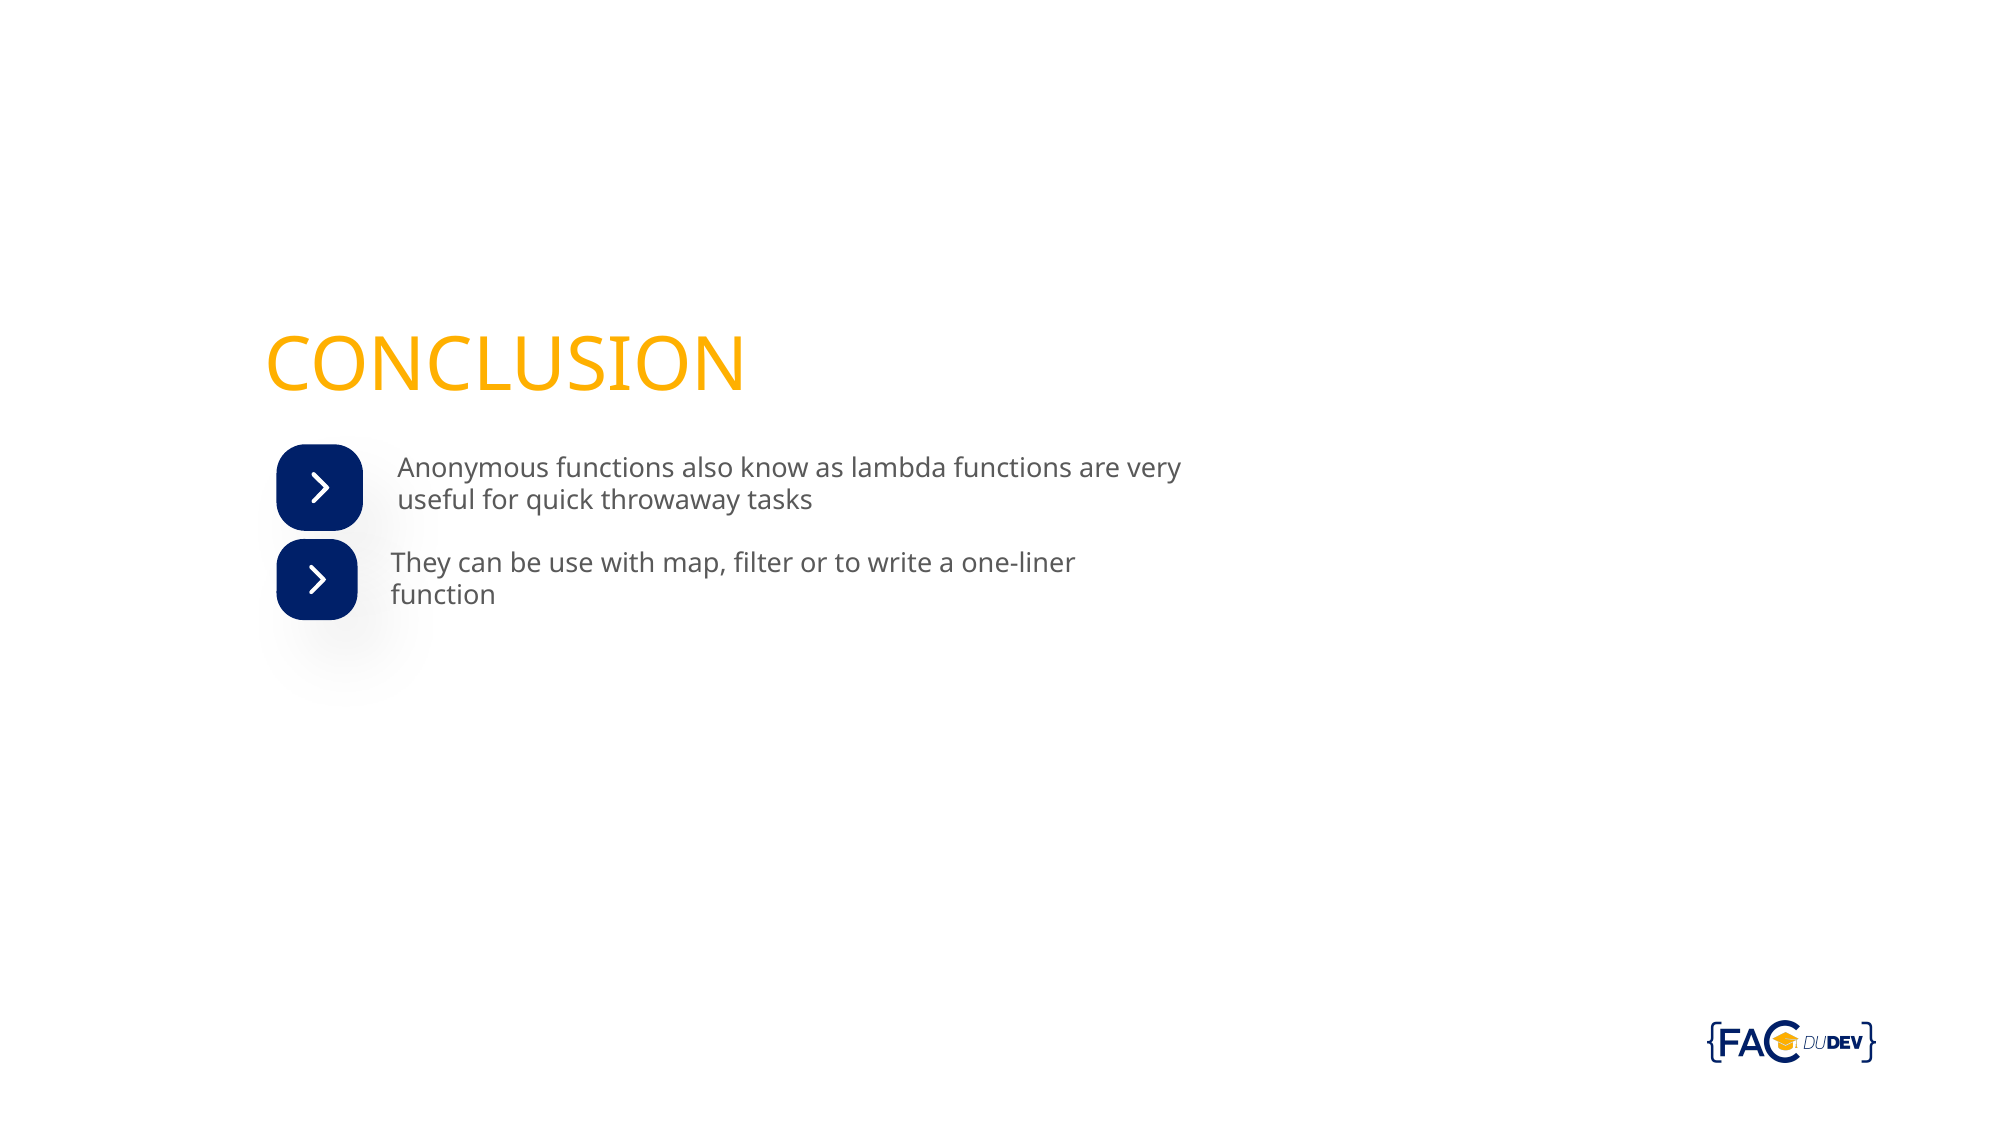

CONCLUSION
Anonymous functions also know as lambda functions are very useful for quick throwaway tasks
They can be use with map, filter or to write a one-liner function
Option
development